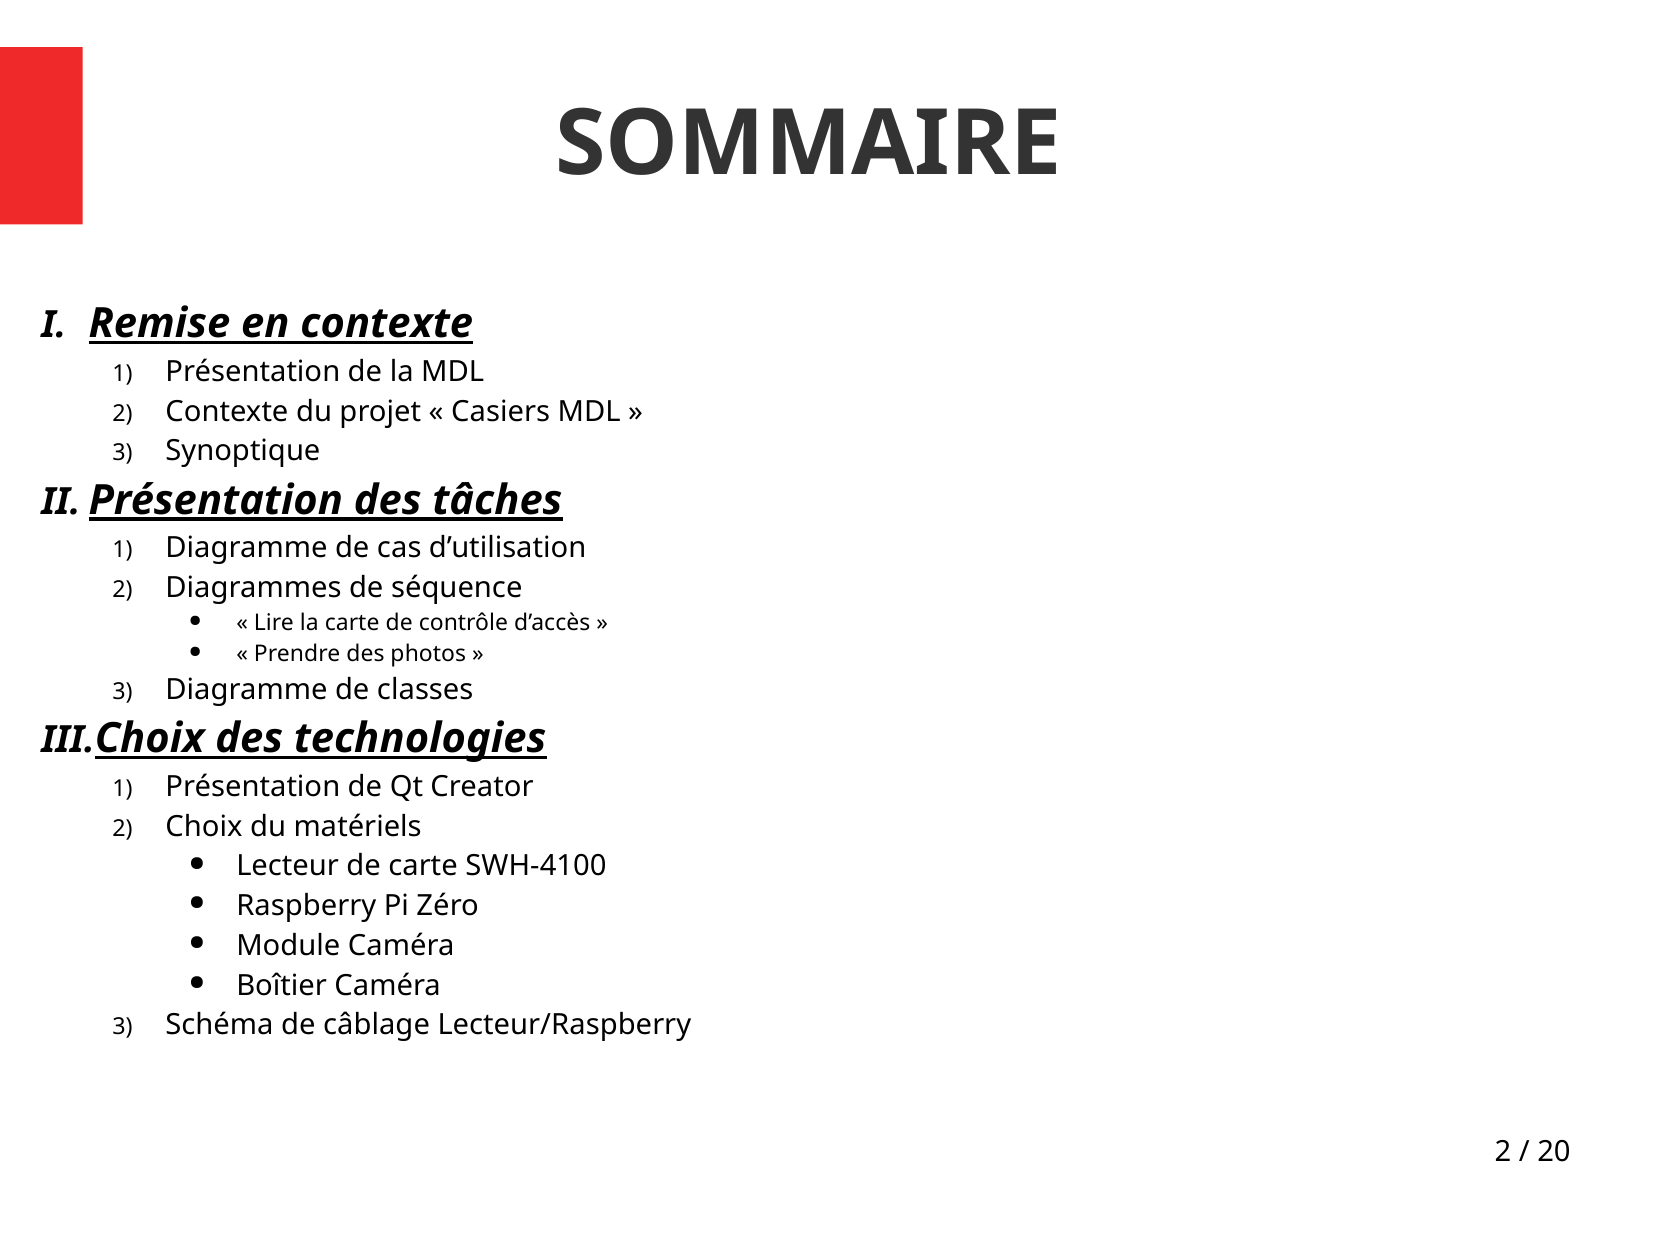

# SOMMAIRE
Remise en contexte
Présentation de la MDL
Contexte du projet « Casiers MDL »
Synoptique
Présentation des tâches
Diagramme de cas d’utilisation
Diagrammes de séquence
« Lire la carte de contrôle d’accès »
« Prendre des photos »
Diagramme de classes
Choix des technologies
Présentation de Qt Creator
Choix du matériels
Lecteur de carte SWH-4100
Raspberry Pi Zéro
Module Caméra
Boîtier Caméra
Schéma de câblage Lecteur/Raspberry
2